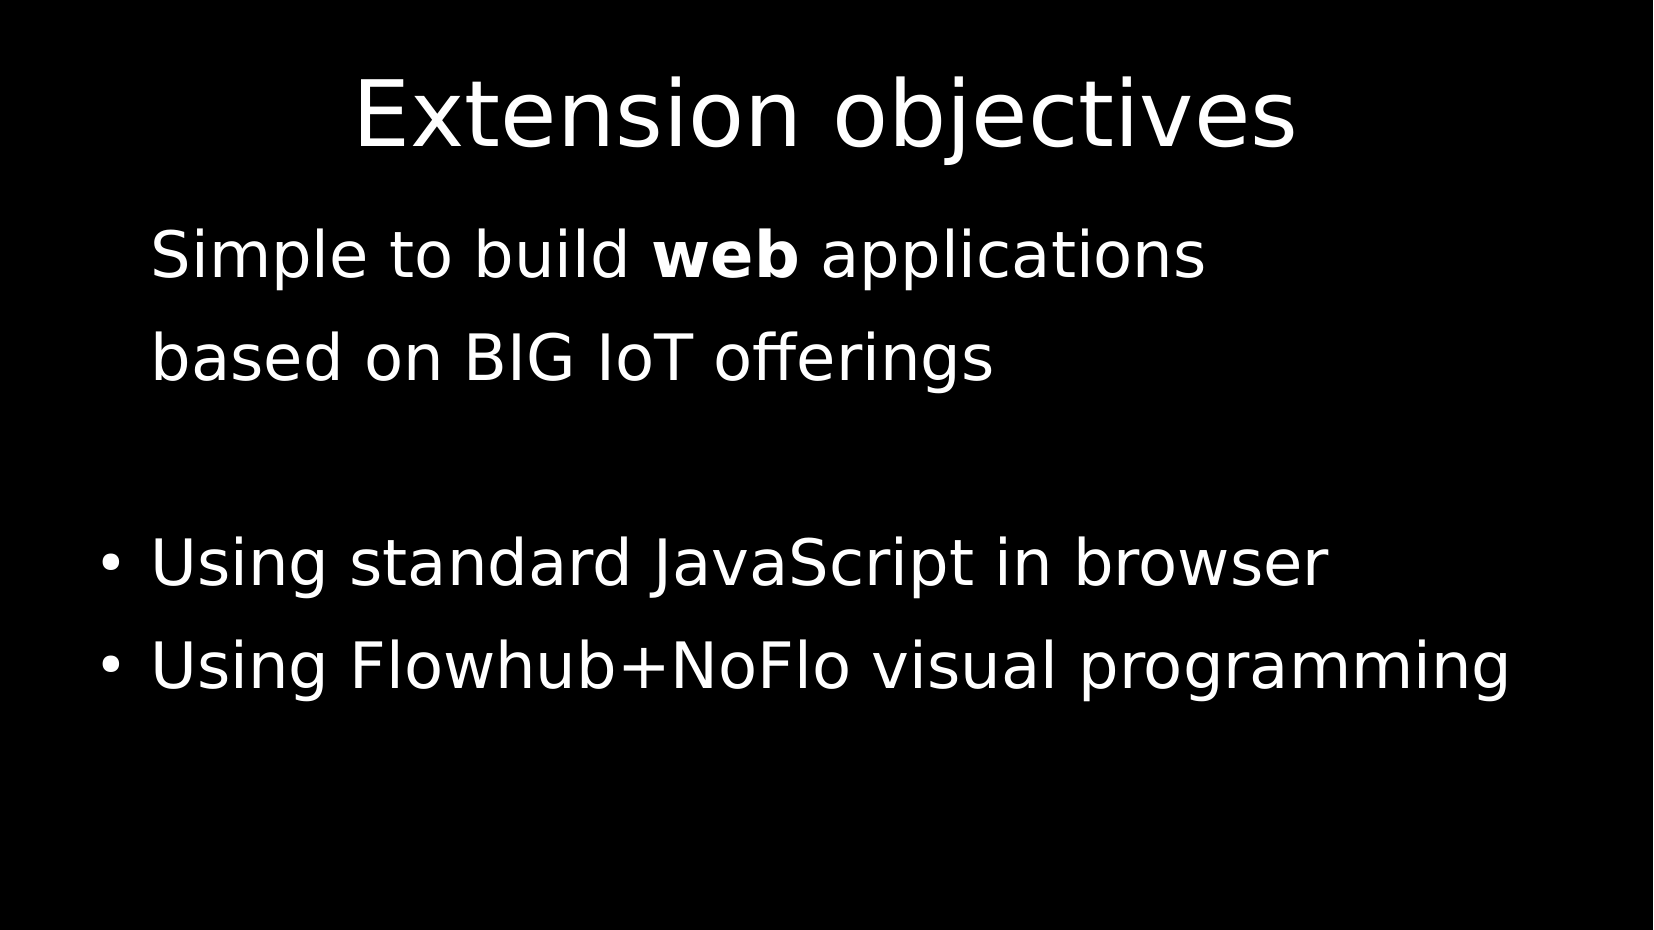

# Extension objectives
Simple to build web applications
based on BIG IoT offerings
Using standard JavaScript in browser
Using Flowhub+NoFlo visual programming